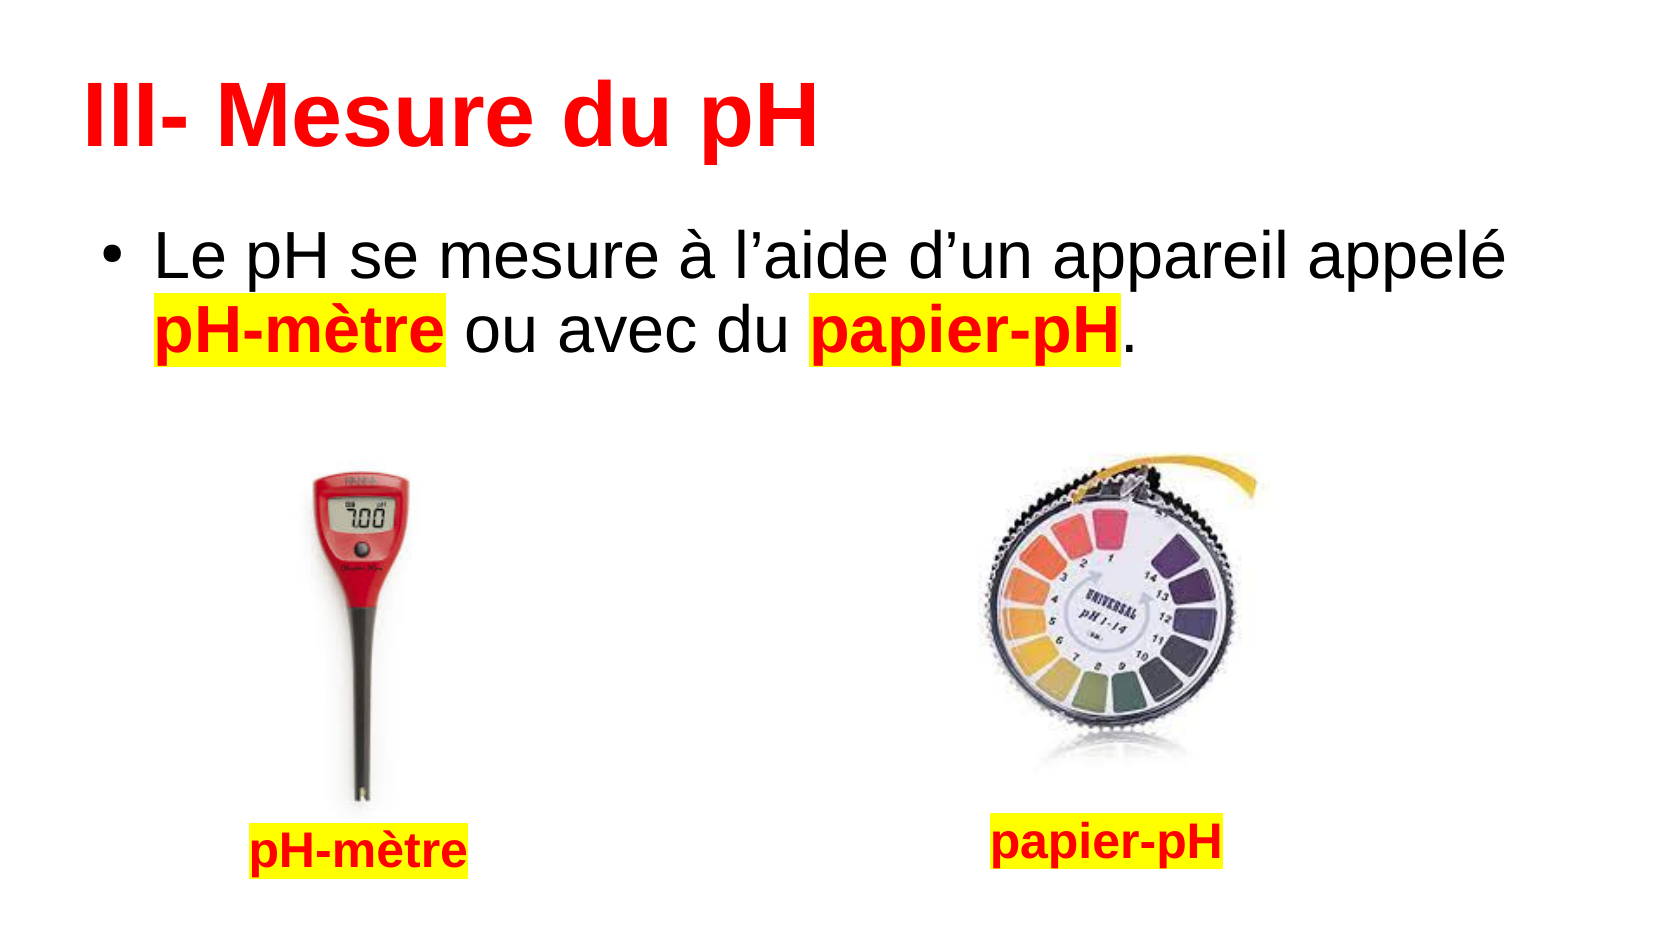

# III- Mesure du pH
Le pH se mesure à l’aide d’un appareil appelé pH-mètre ou avec du papier-pH.
papier-pH
pH-mètre